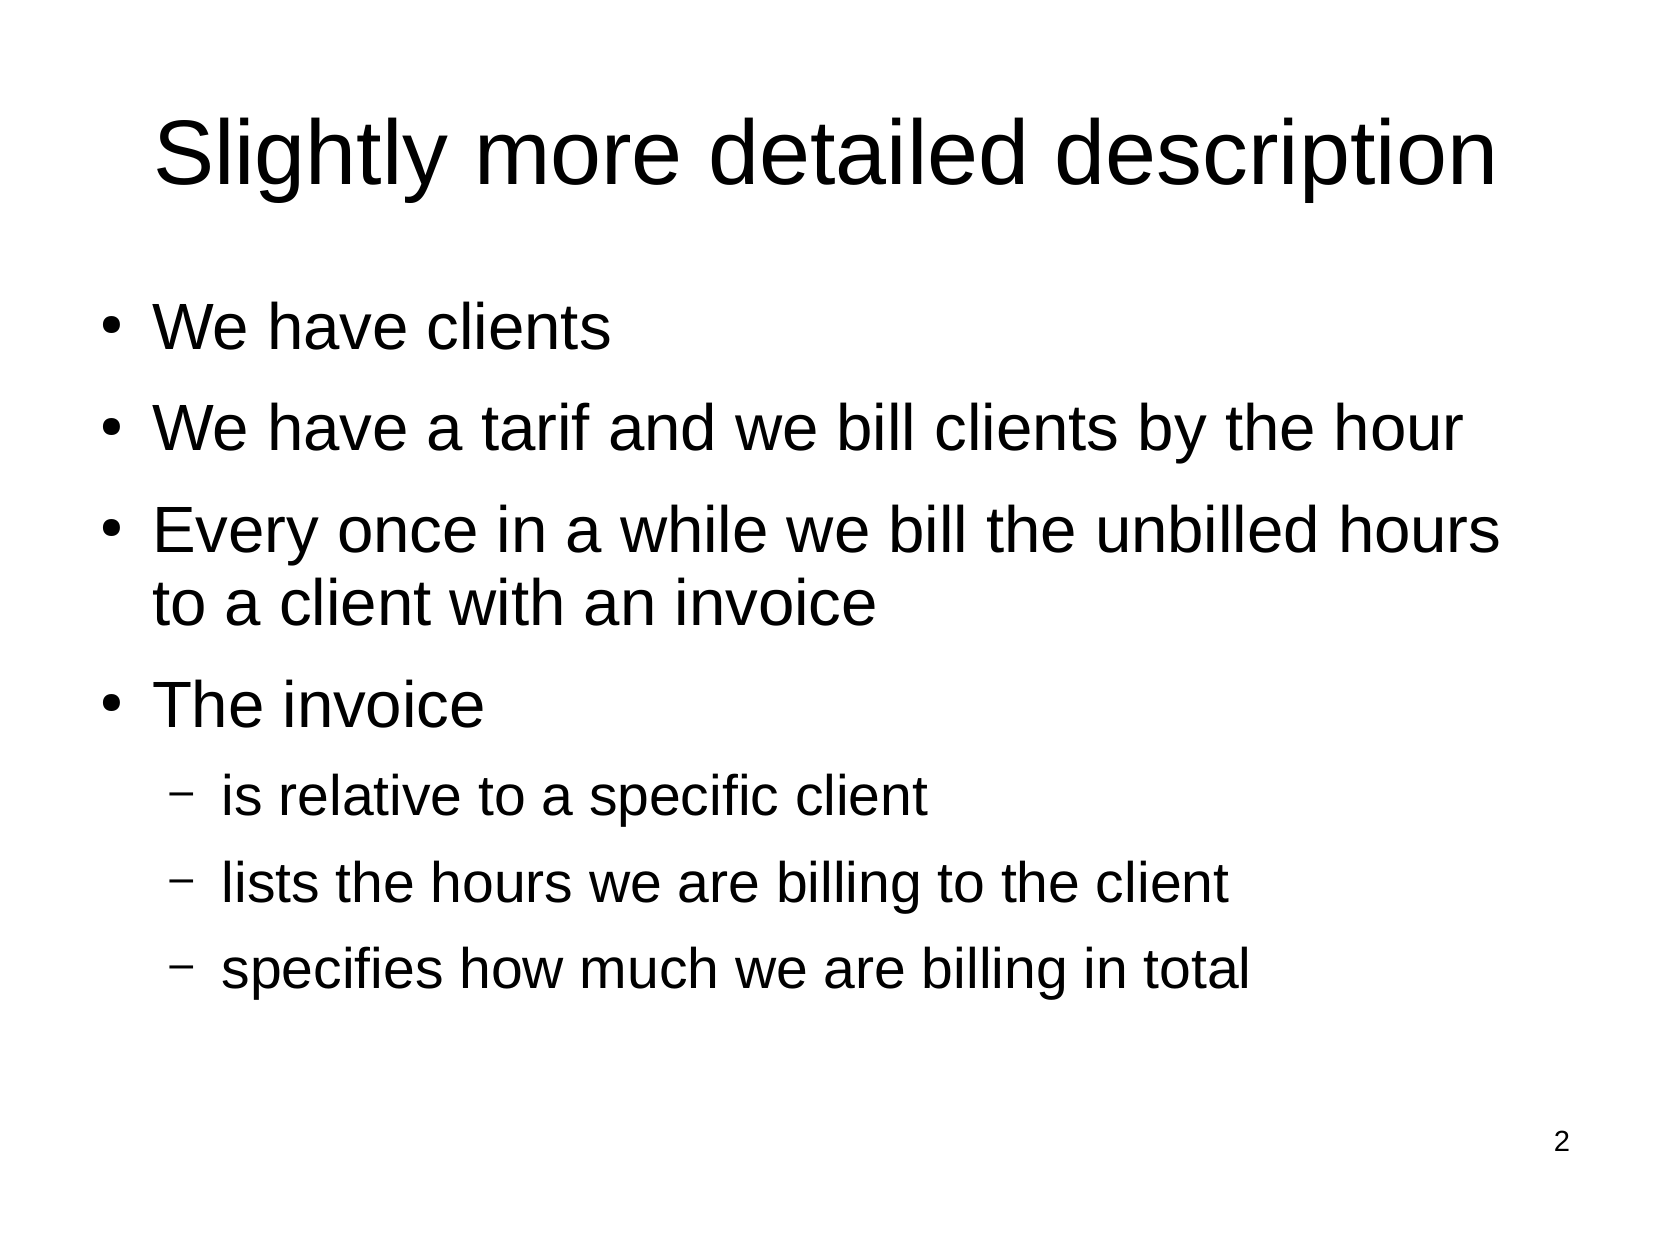

# Slightly more detailed description
We have clients
We have a tarif and we bill clients by the hour
Every once in a while we bill the unbilled hours to a client with an invoice
The invoice
is relative to a specific client
lists the hours we are billing to the client
specifies how much we are billing in total
2